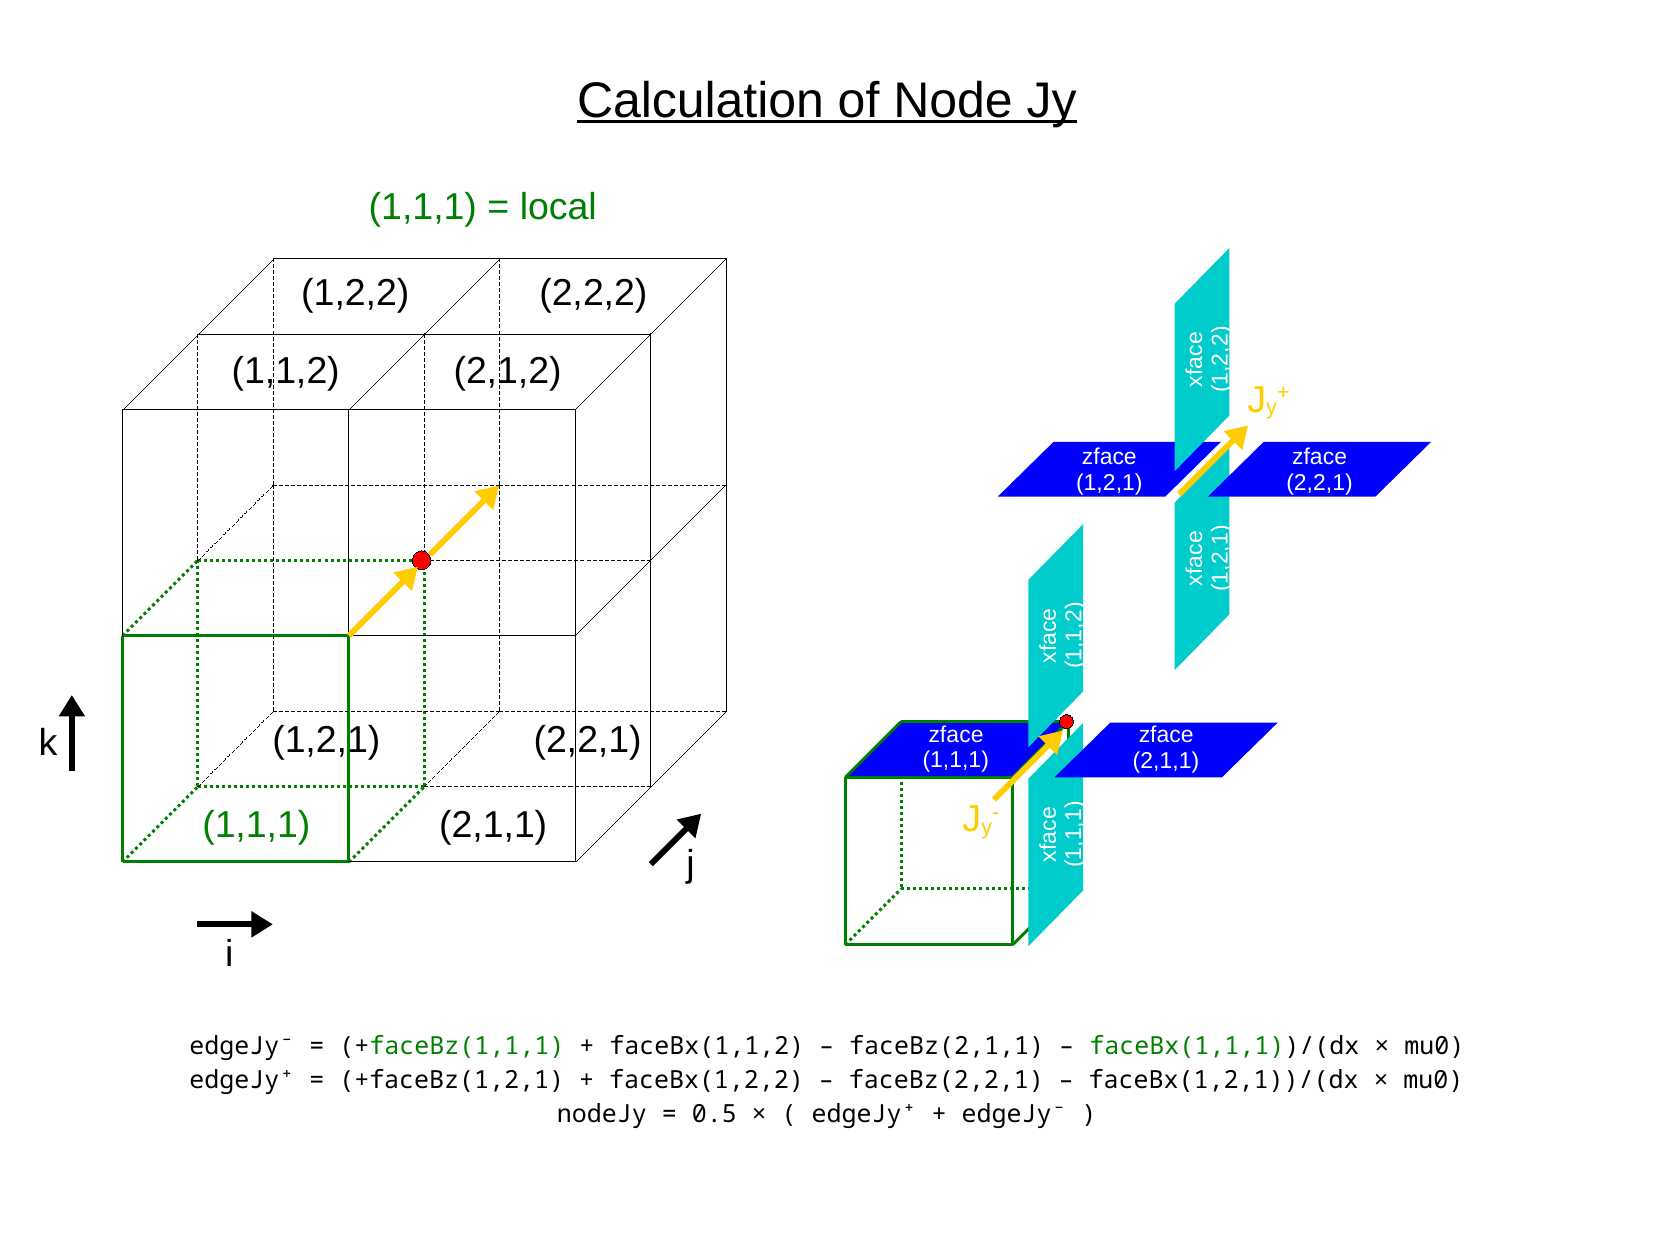

Calculation of Node Jy
(1,1,1) = local
(1,2,2)
(2,2,2)
xface
(1,2,2)
(1,1,2)
(2,1,2)
Jy+
zface
(1,2,1)
zface
(2,2,1)
xface
(1,2,1)
xface
(1,1,2)
(2,2,1)
(1,2,1)
k
zface
(1,1,1)
zface
(2,1,1)
Jy-
(1,1,1)
(2,1,1)
xface
(1,1,1)
j
i
edgeJy⁻ = (+faceBz(1,1,1) + faceBx(1,1,2) – faceBz(2,1,1) – faceBx(1,1,1))/(dx × mu0)
edgeJy⁺ = (+faceBz(1,2,1) + faceBx(1,2,2) – faceBz(2,2,1) – faceBx(1,2,1))/(dx × mu0)
nodeJy = 0.5 × ( edgeJy⁺ + edgeJy⁻ )